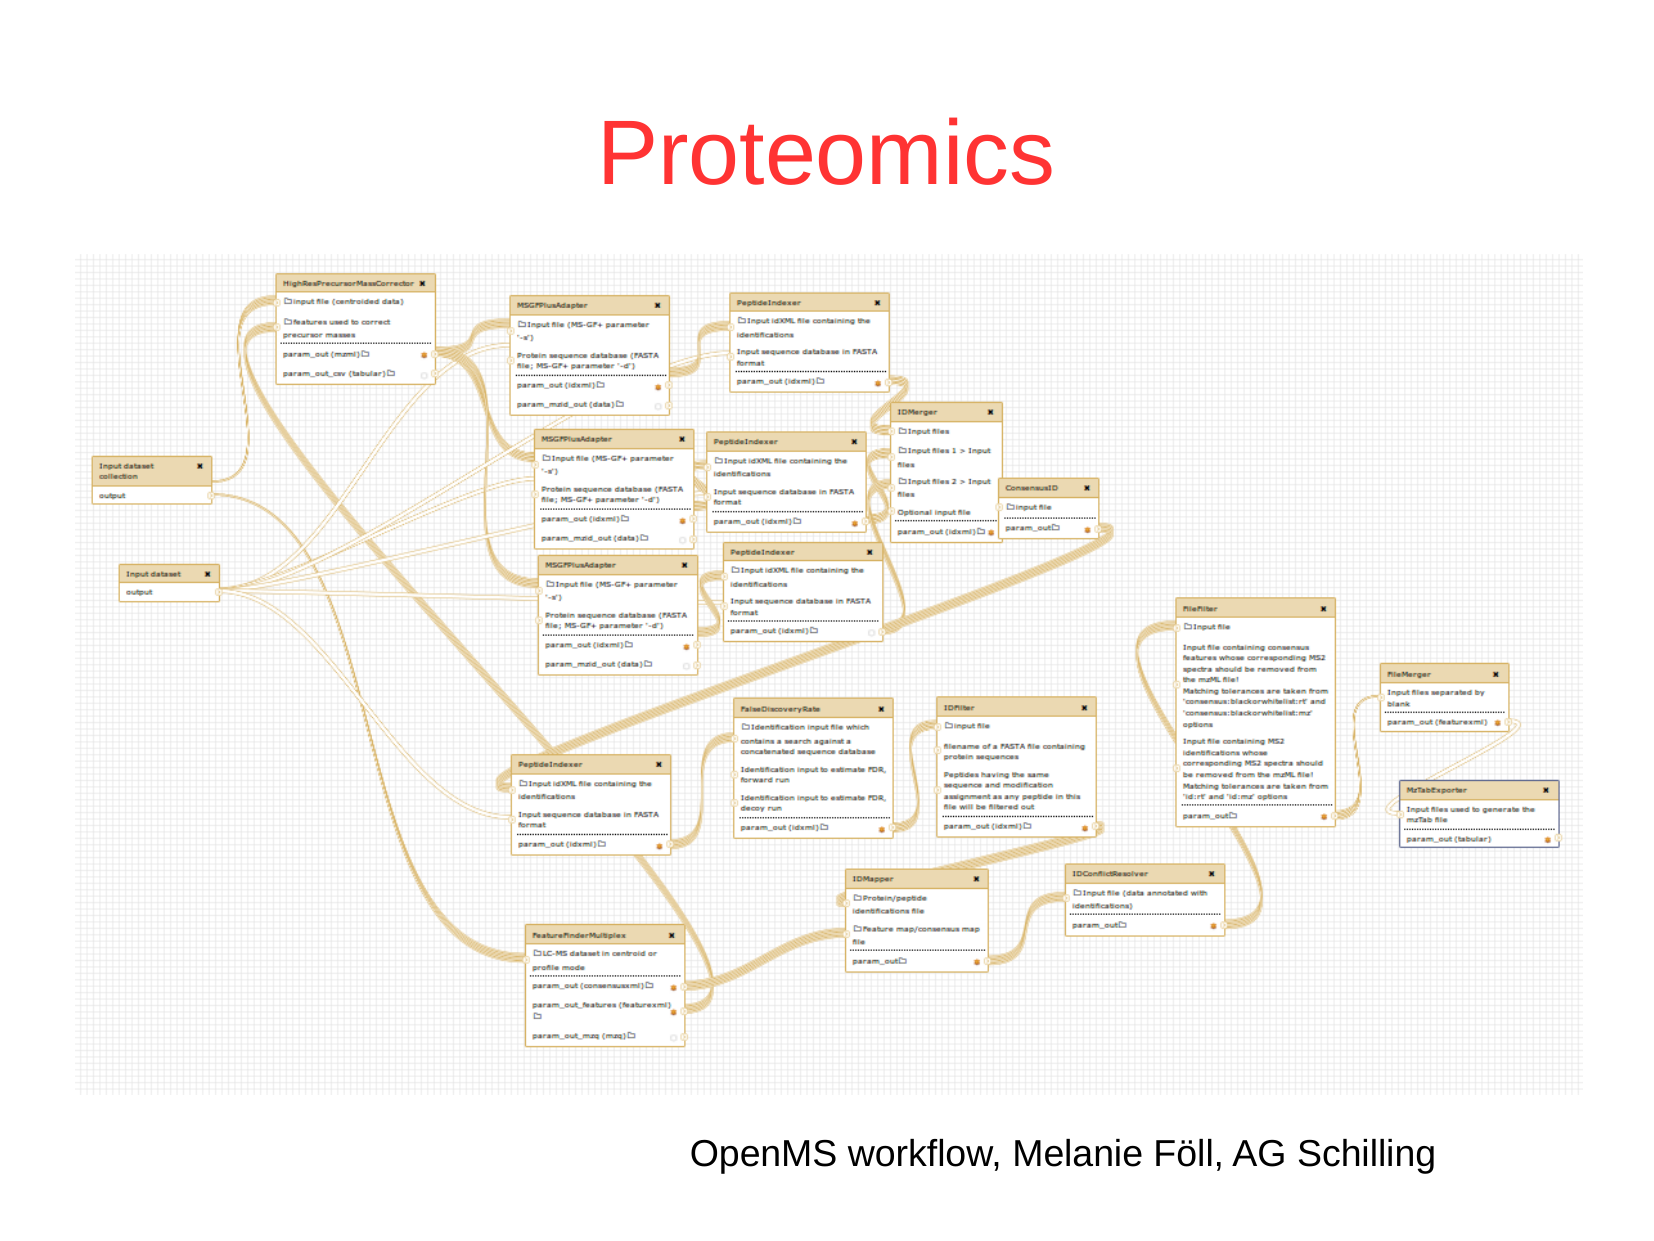

# Proteomics
OpenMS workflow, Melanie Föll, AG Schilling